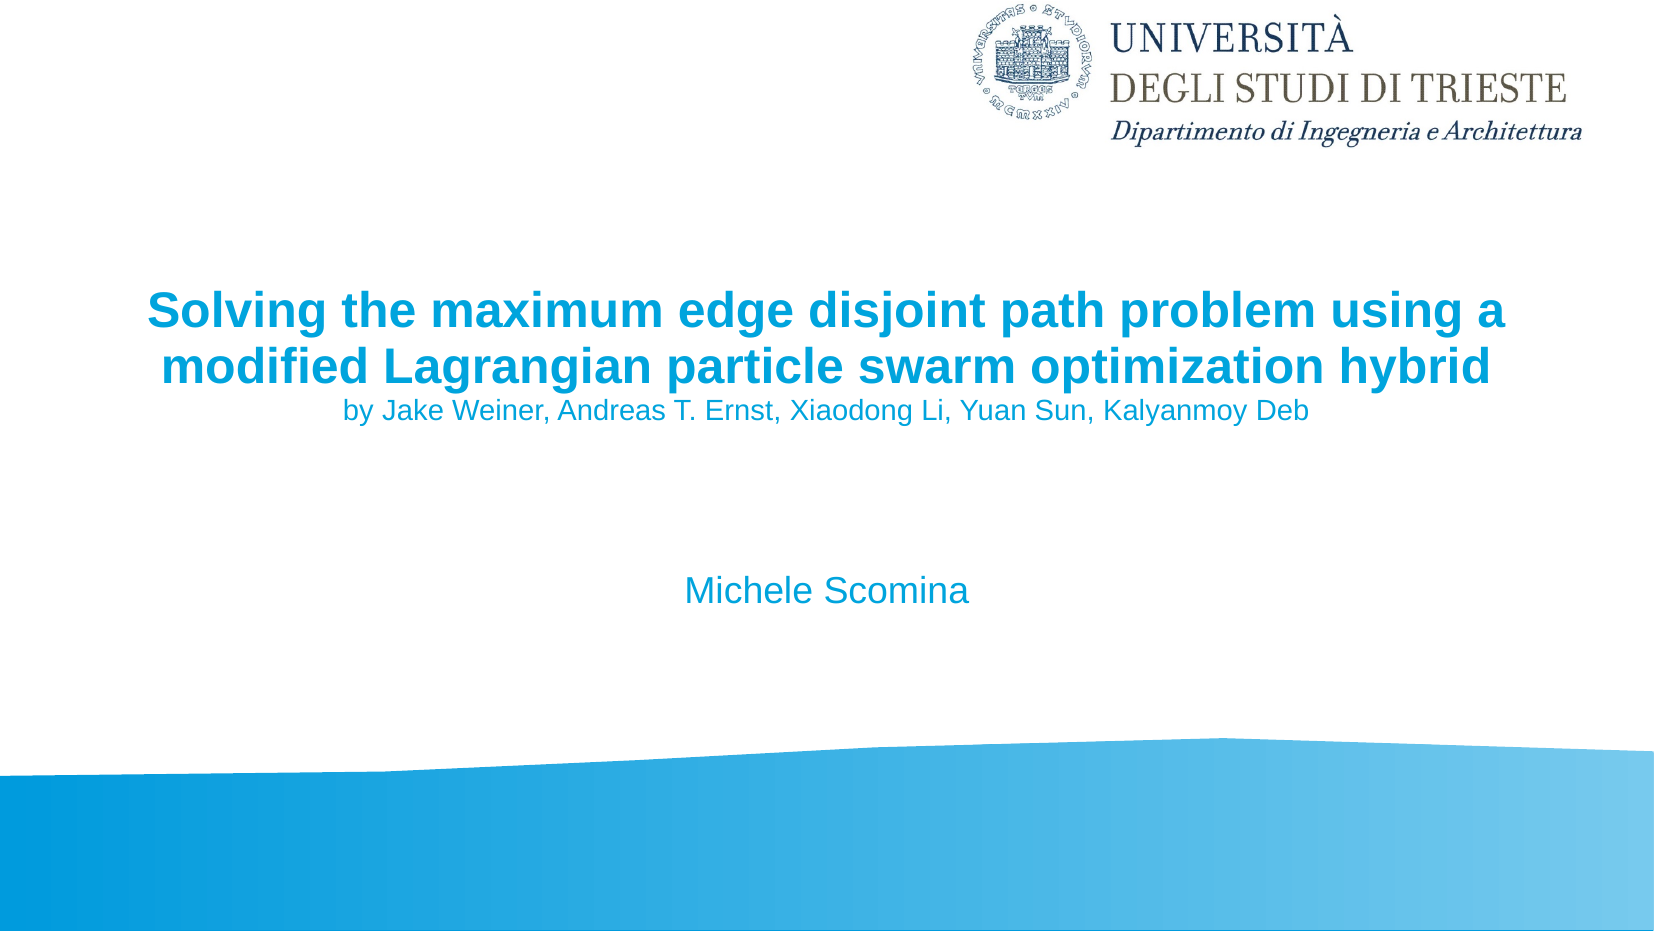

# Solving the maximum edge disjoint path problem using a modified Lagrangian particle swarm optimization hybrid by Jake Weiner, Andreas T. Ernst, Xiaodong Li, Yuan Sun, Kalyanmoy Deb
Michele Scomina